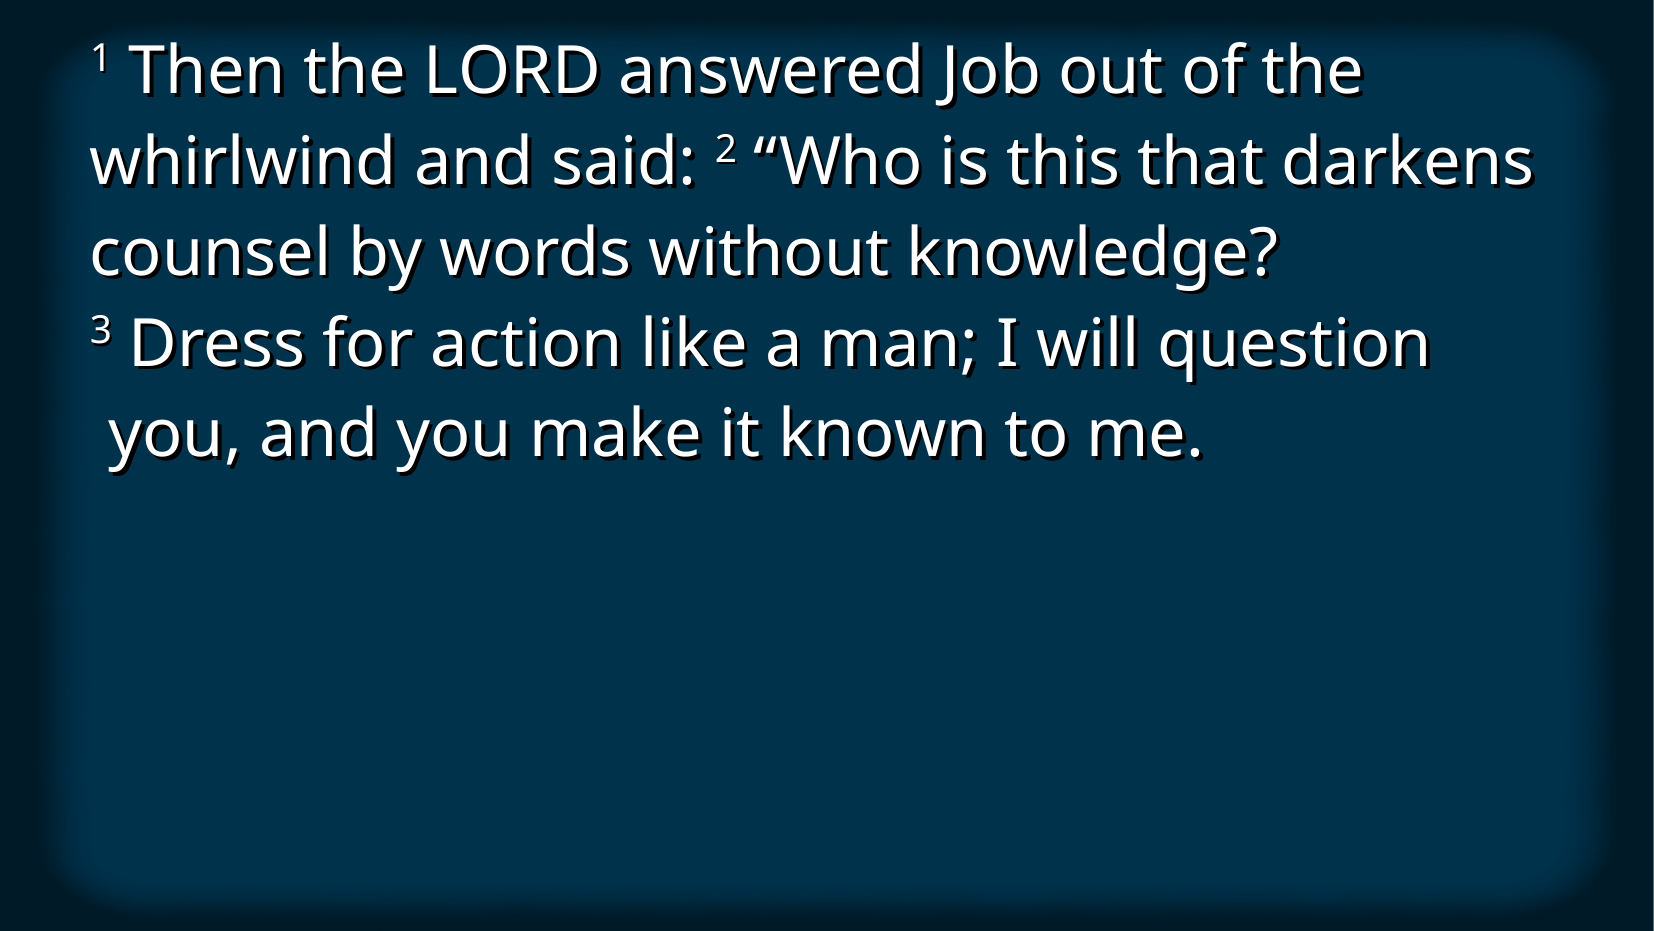

1 Then the LORD answered Job out of the whirlwind and said: 2 “Who is this that darkens counsel by words without knowledge?
3 Dress for action like a man; I will question you, and you make it known to me.